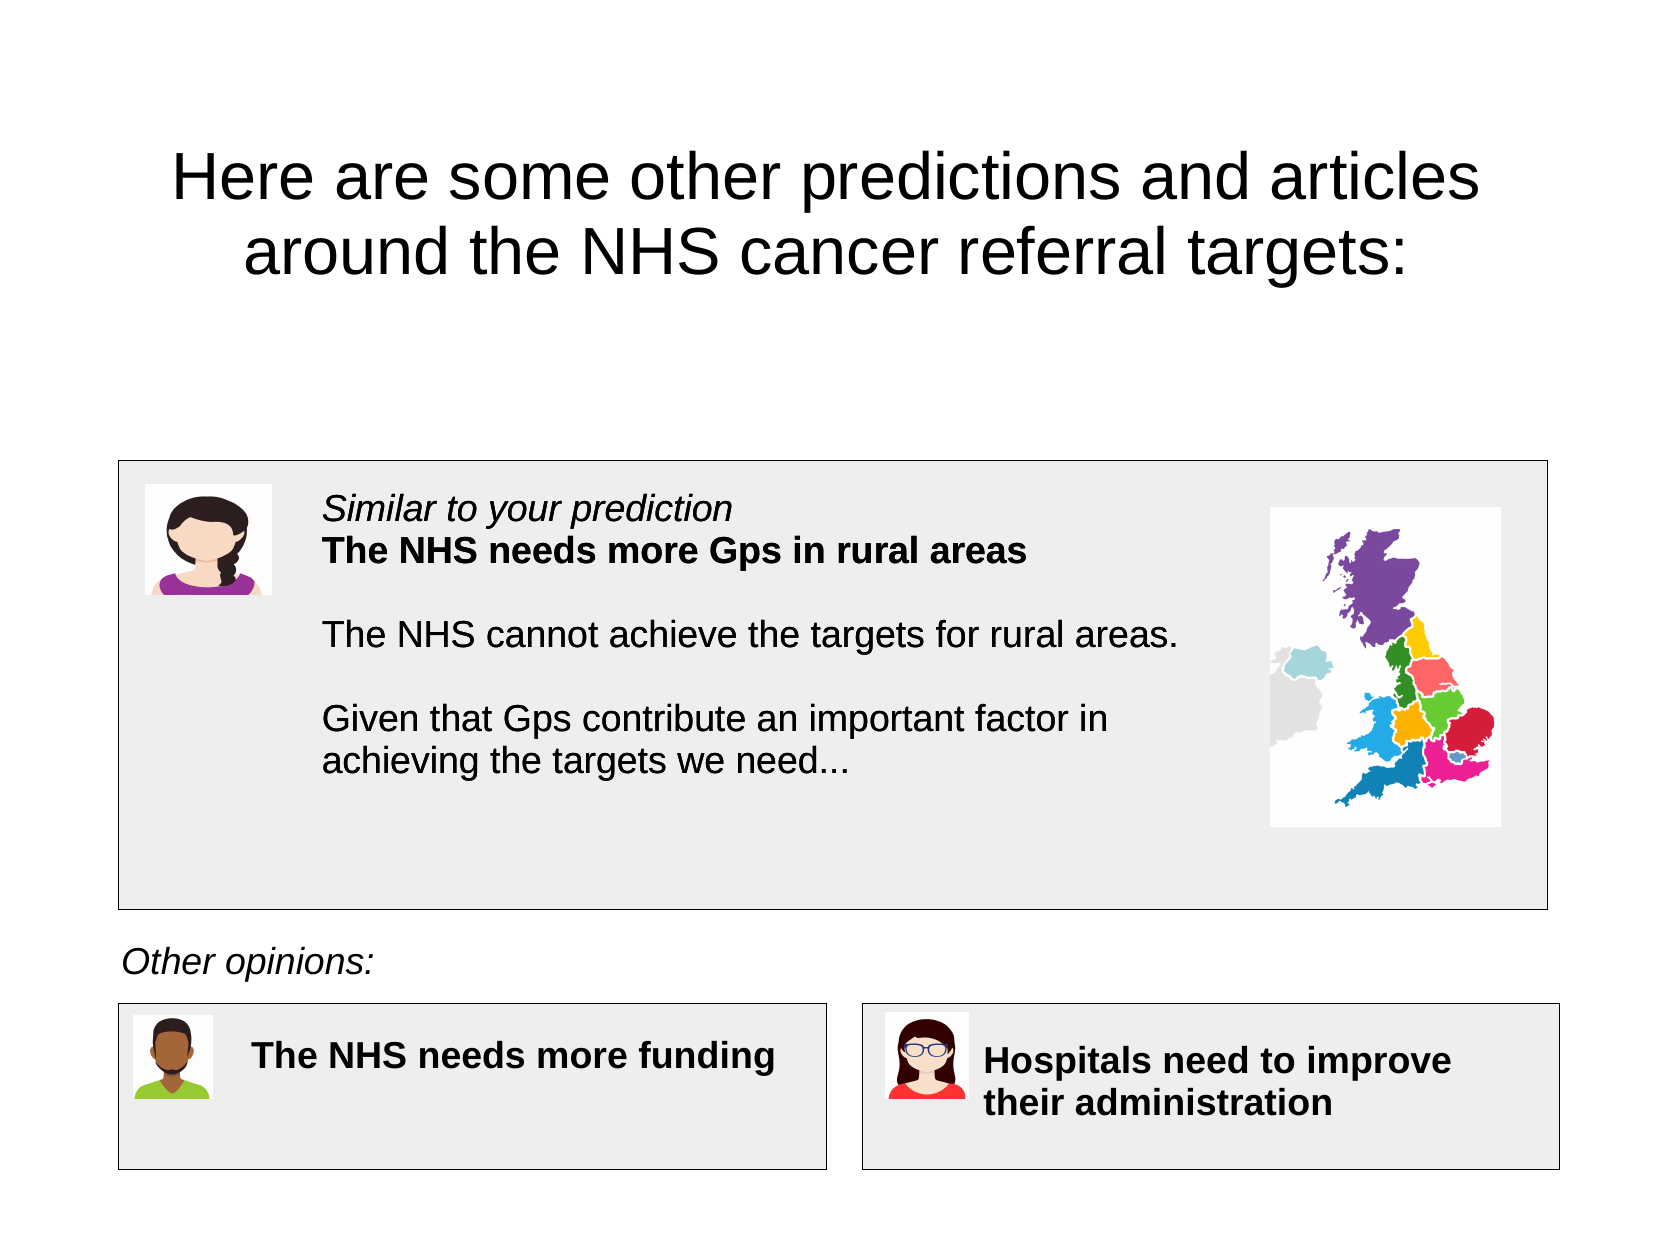

# Here are some other predictions and articles around the NHS cancer referral targets:
Similar to your prediction
The NHS needs more Gps in rural areas
The NHS cannot achieve the targets for rural areas.
Given that Gps contribute an important factor in achieving the targets we need...
Similar to your prediction
The NHS needs more Gps in rural areas
The NHS cannot achieve the targets for rural areas.
Given that Gps contribute an important factor in achieving the targets we need...
Other opinions:
The NHS needs more funding
Hospitals need to improve their administration